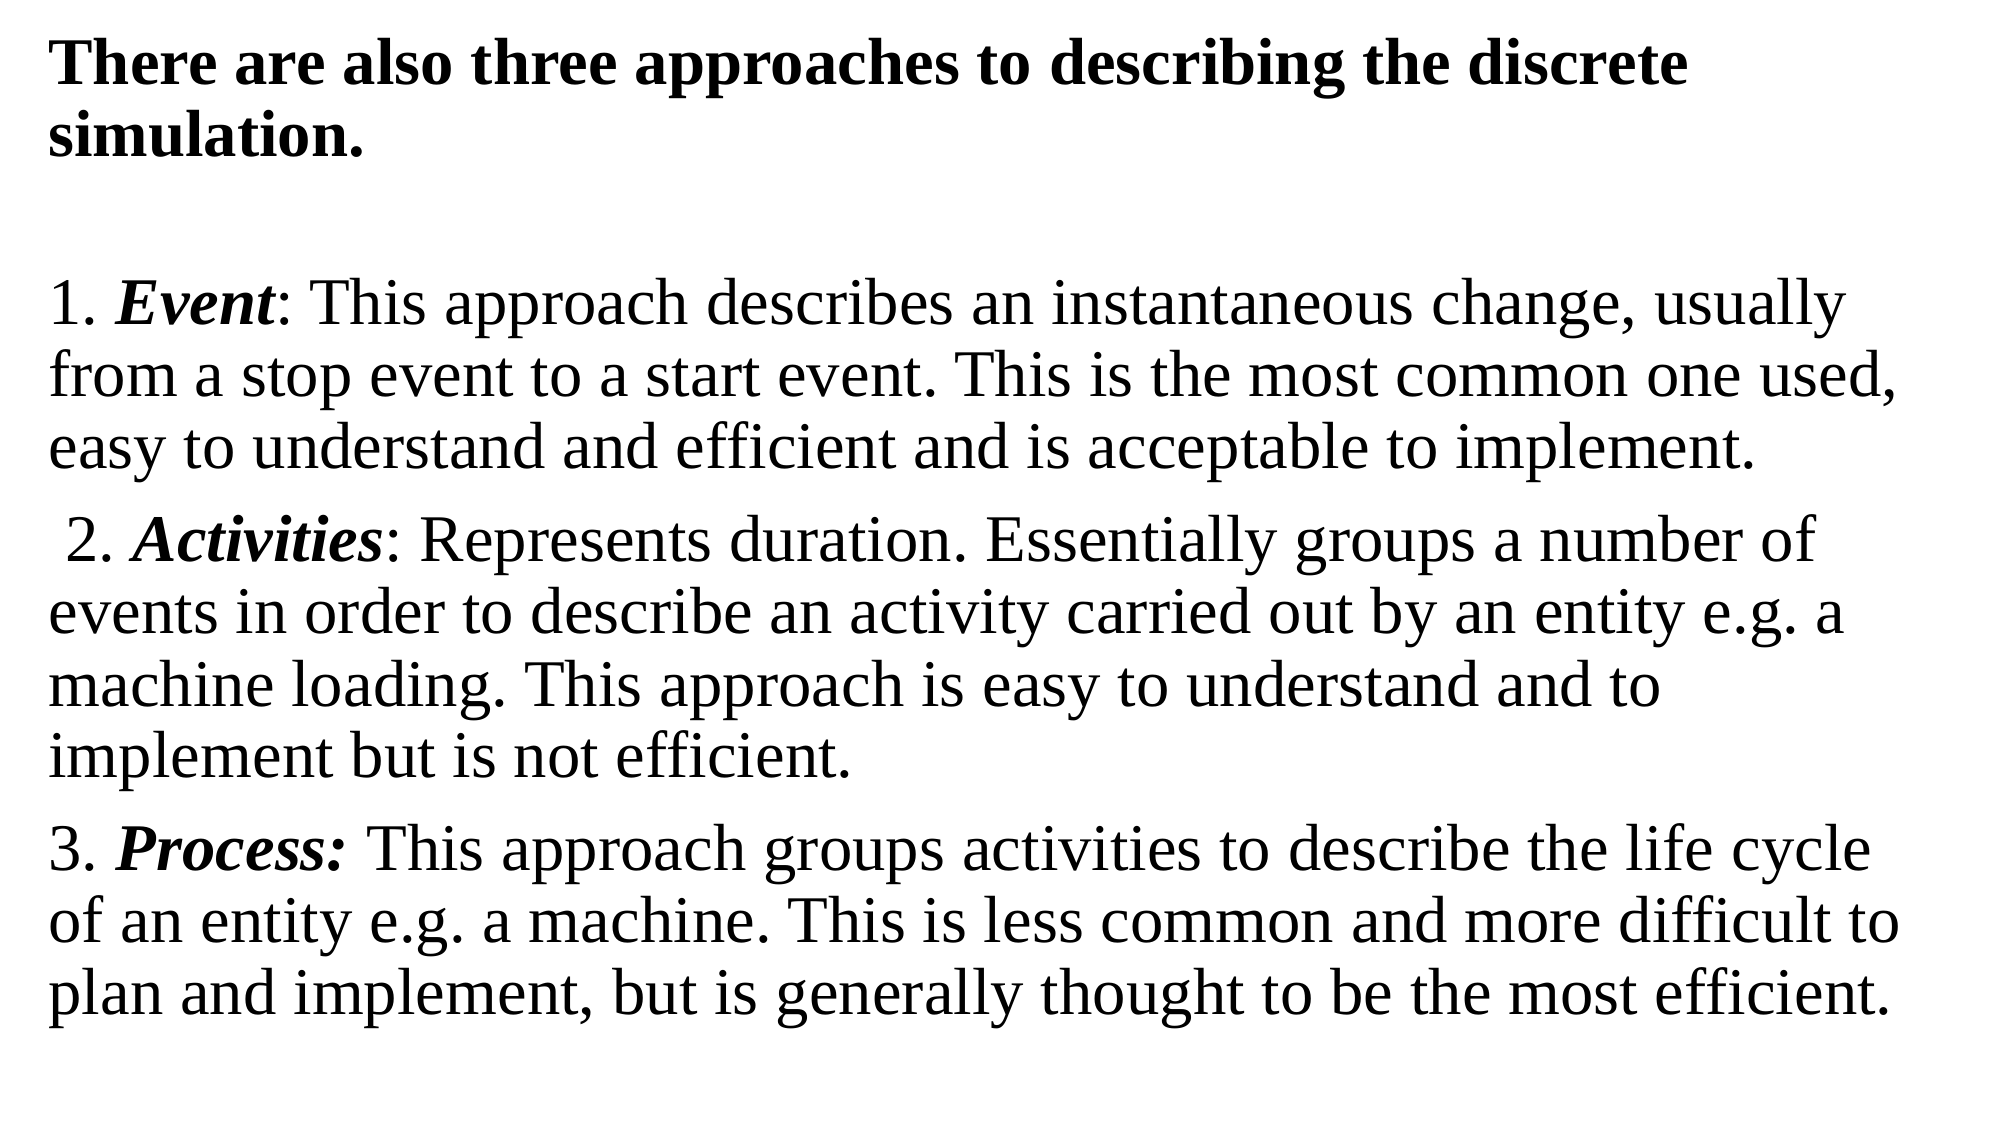

# There are also three approaches to describing the discrete simulation.
1. Event: This approach describes an instantaneous change, usually from a stop event to a start event. This is the most common one used, easy to understand and efficient and is acceptable to implement.
 2. Activities: Represents duration. Essentially groups a number of events in order to describe an activity carried out by an entity e.g. a machine loading. This approach is easy to understand and to implement but is not efficient.
3. Process: This approach groups activities to describe the life cycle of an entity e.g. a machine. This is less common and more difficult to plan and implement, but is generally thought to be the most efficient.